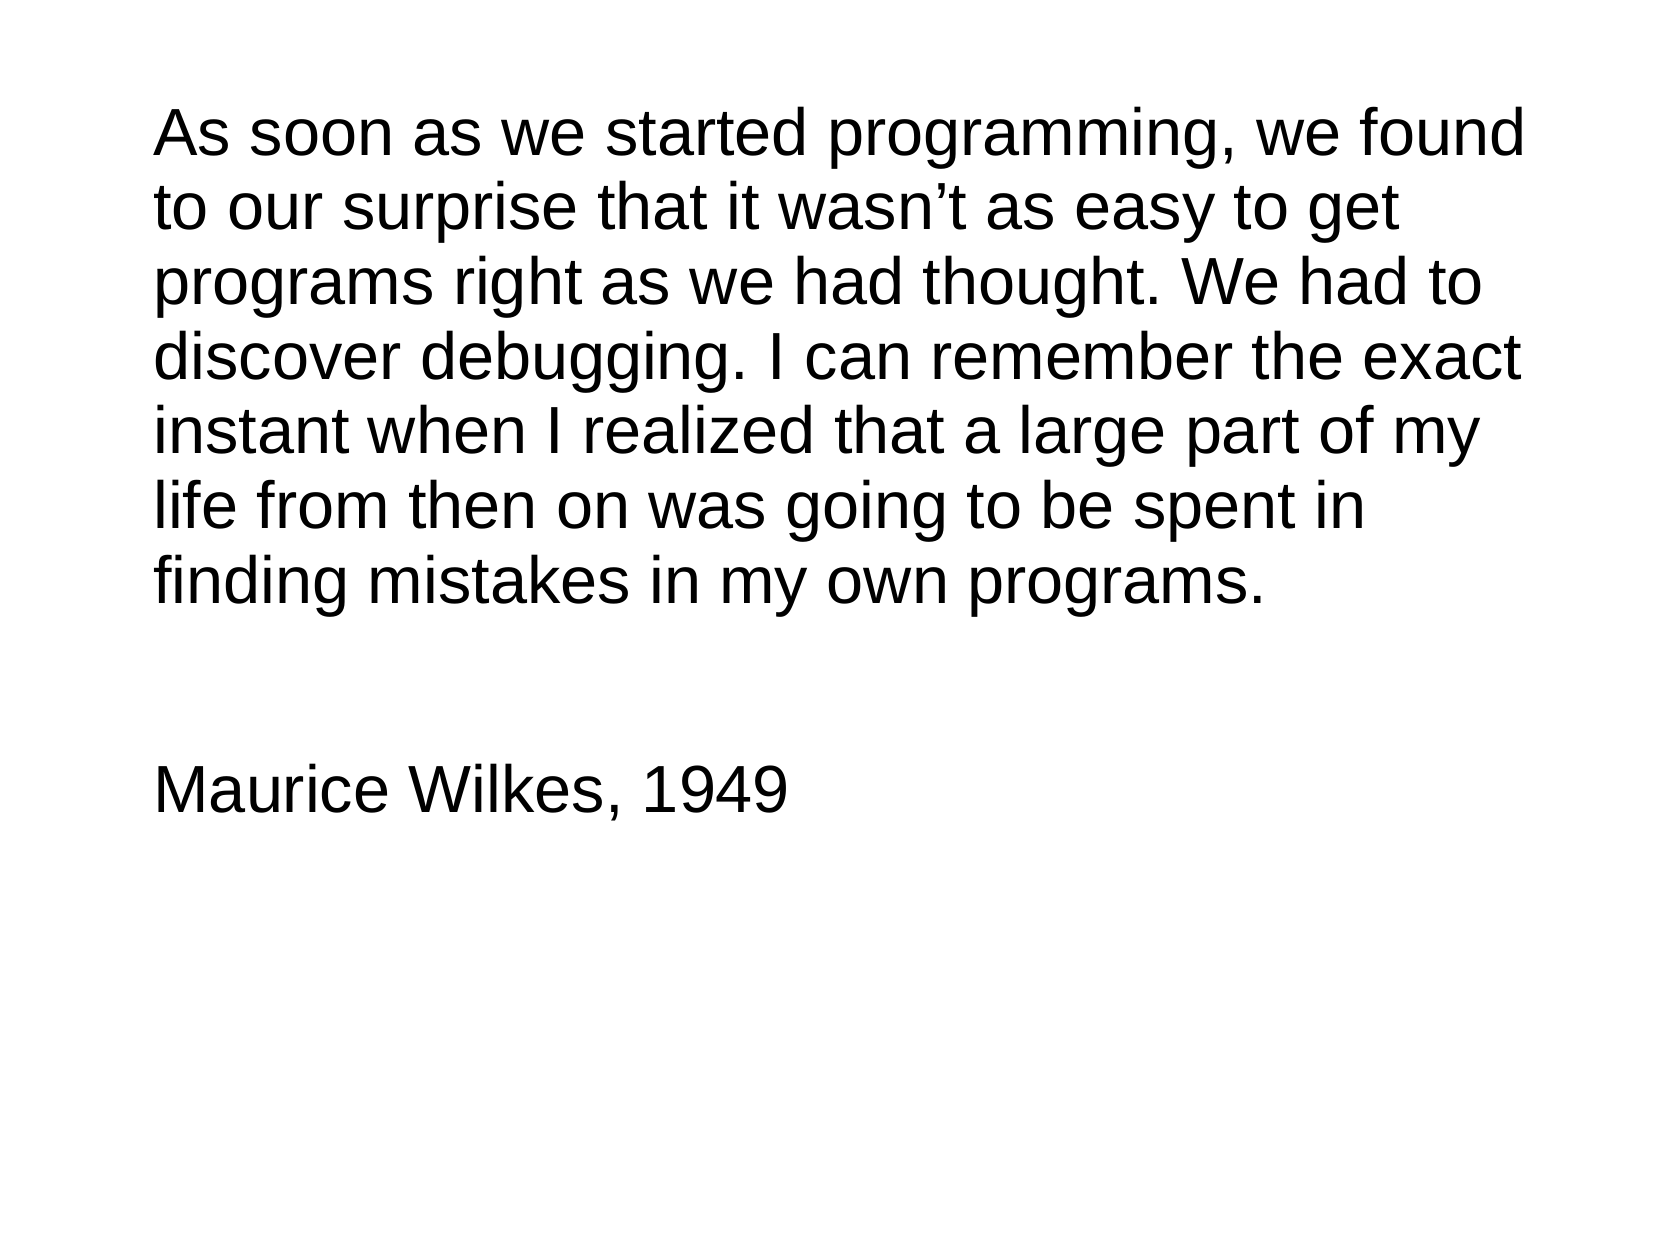

# As soon as we started programming, we found to our surprise that it wasn’t as easy to get programs right as we had thought. We had to discover debugging. I can remember the exact instant when I realized that a large part of my life from then on was going to be spent in finding mistakes in my own programs.
Maurice Wilkes, 1949